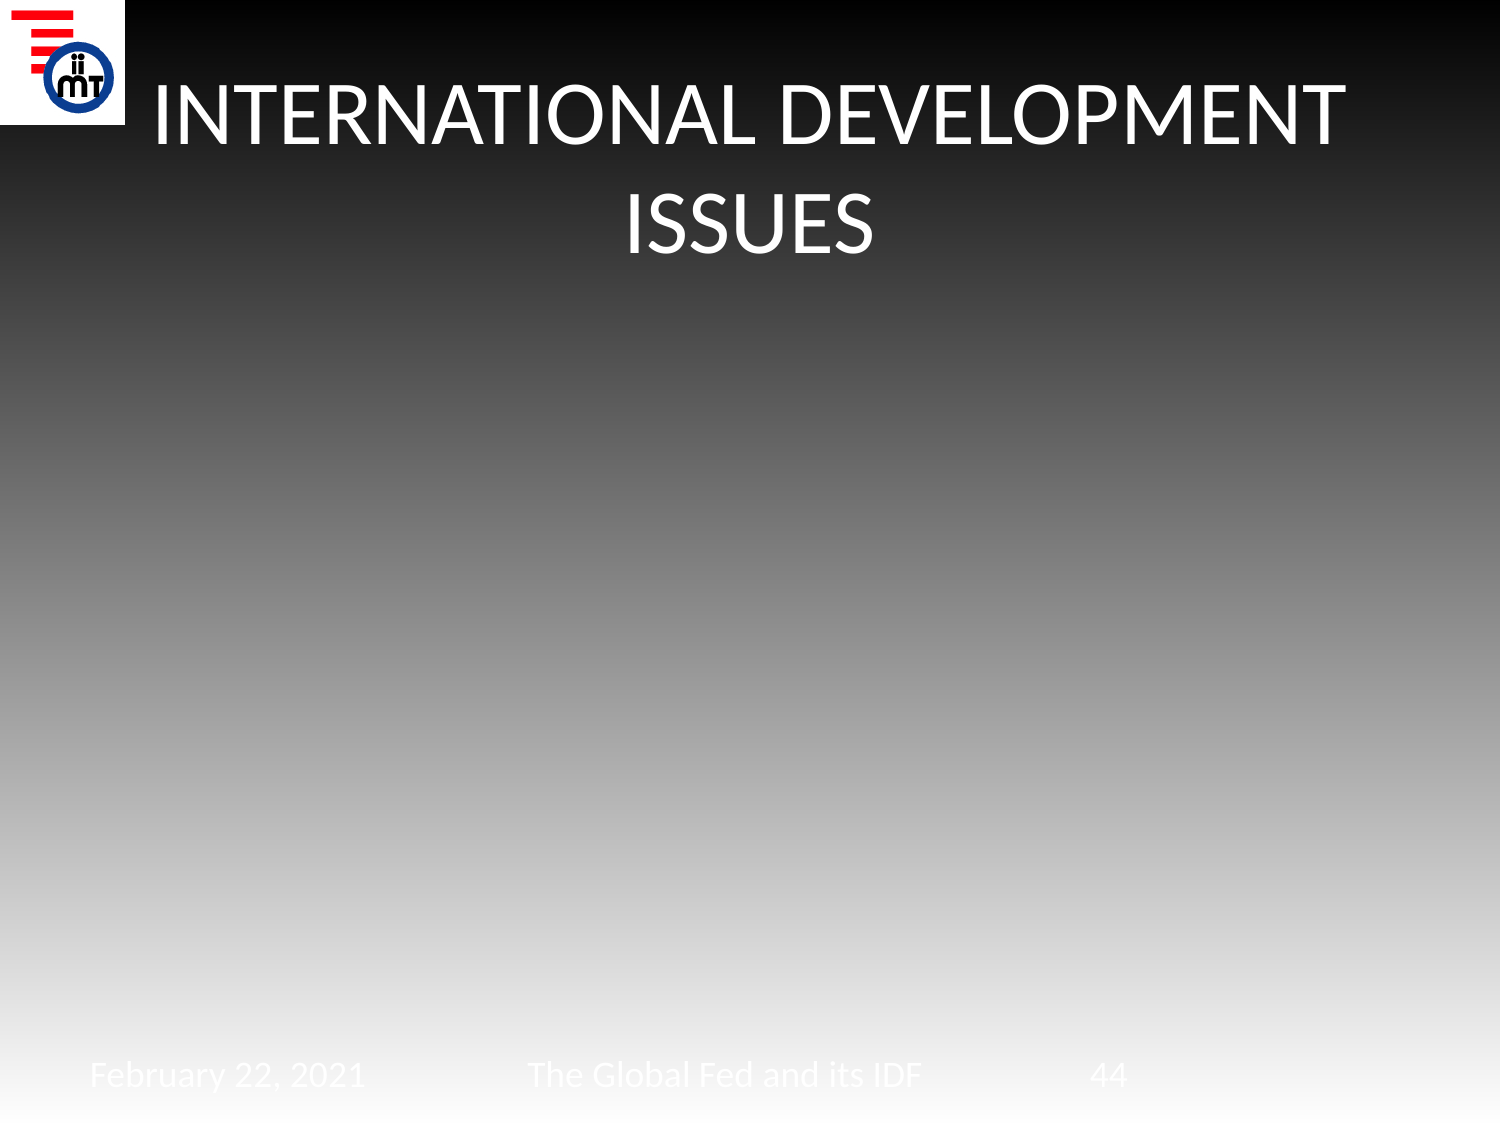

# INTERNATIONAL DEVELOPMENT ISSUES
February 22, 2021
The Global Fed and its IDF